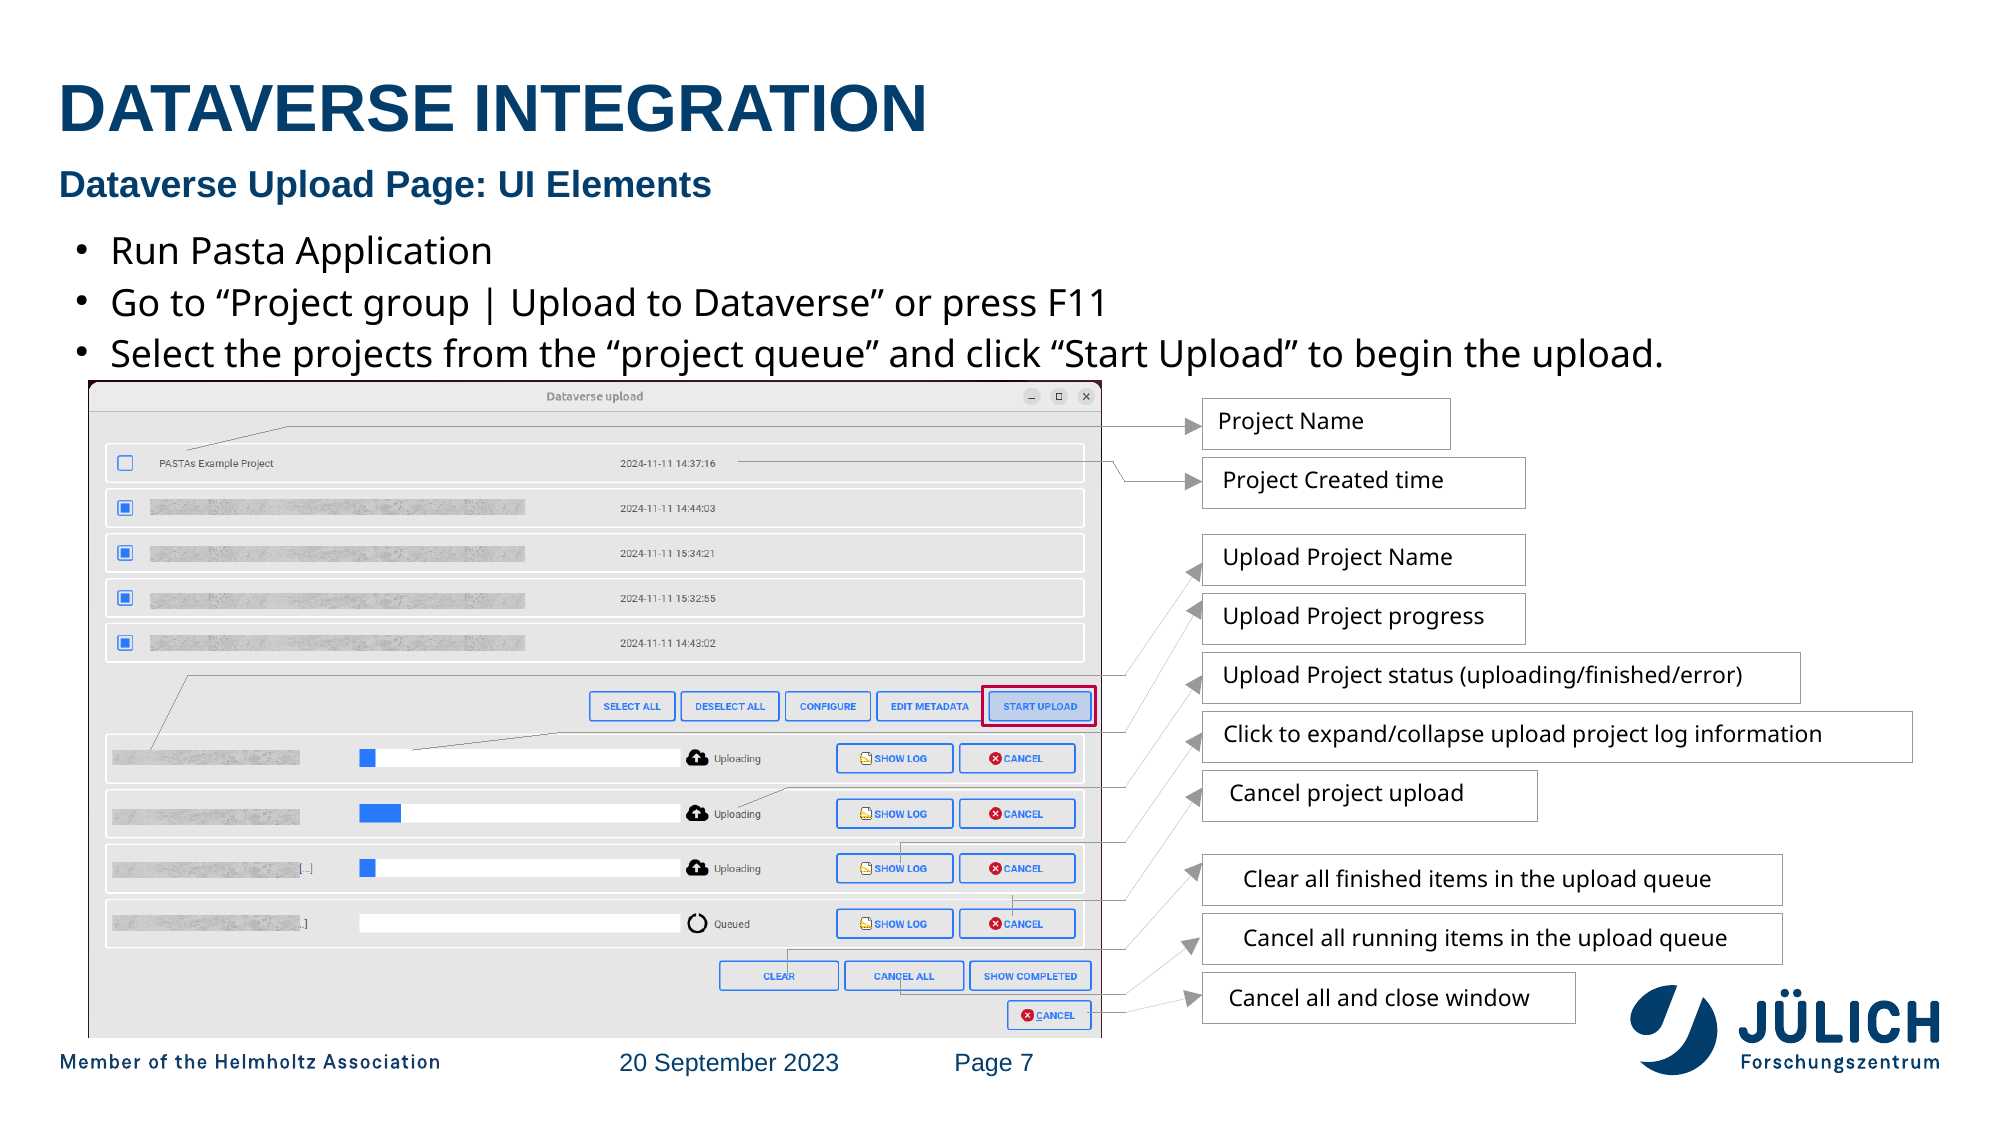

# Dataverse integration
Dataverse Upload Page: UI Elements
Run Pasta Application
Go to “Project group | Upload to Dataverse” or press F11
Select the projects from the “project queue” and click “Start Upload” to begin the upload.
Project Name
Project Created time
Upload Project Name
Upload Project progress
Upload Project status (uploading/finished/error)
Click to expand/collapse upload project log information
 Cancel project upload
Clear all finished items in the upload queue
Cancel all running items in the upload queue
Cancel all and close window
20 September 2023
Page